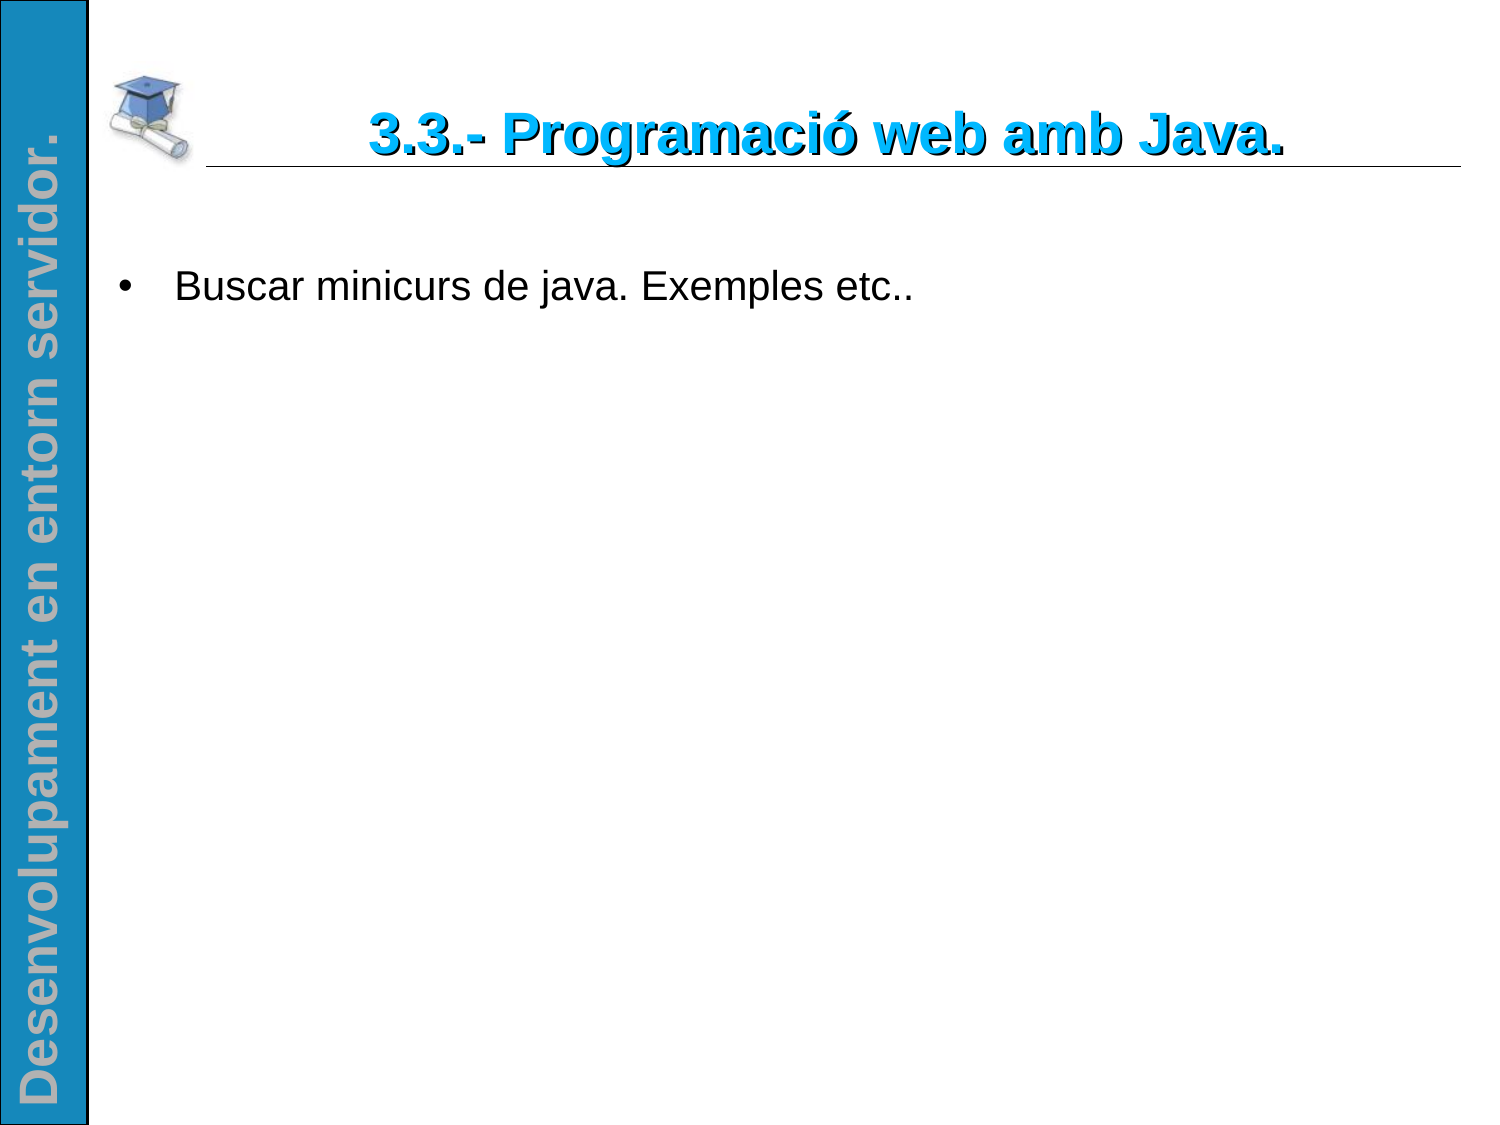

# 3.3.- Programació web amb Java.
Buscar minicurs de java. Exemples etc..